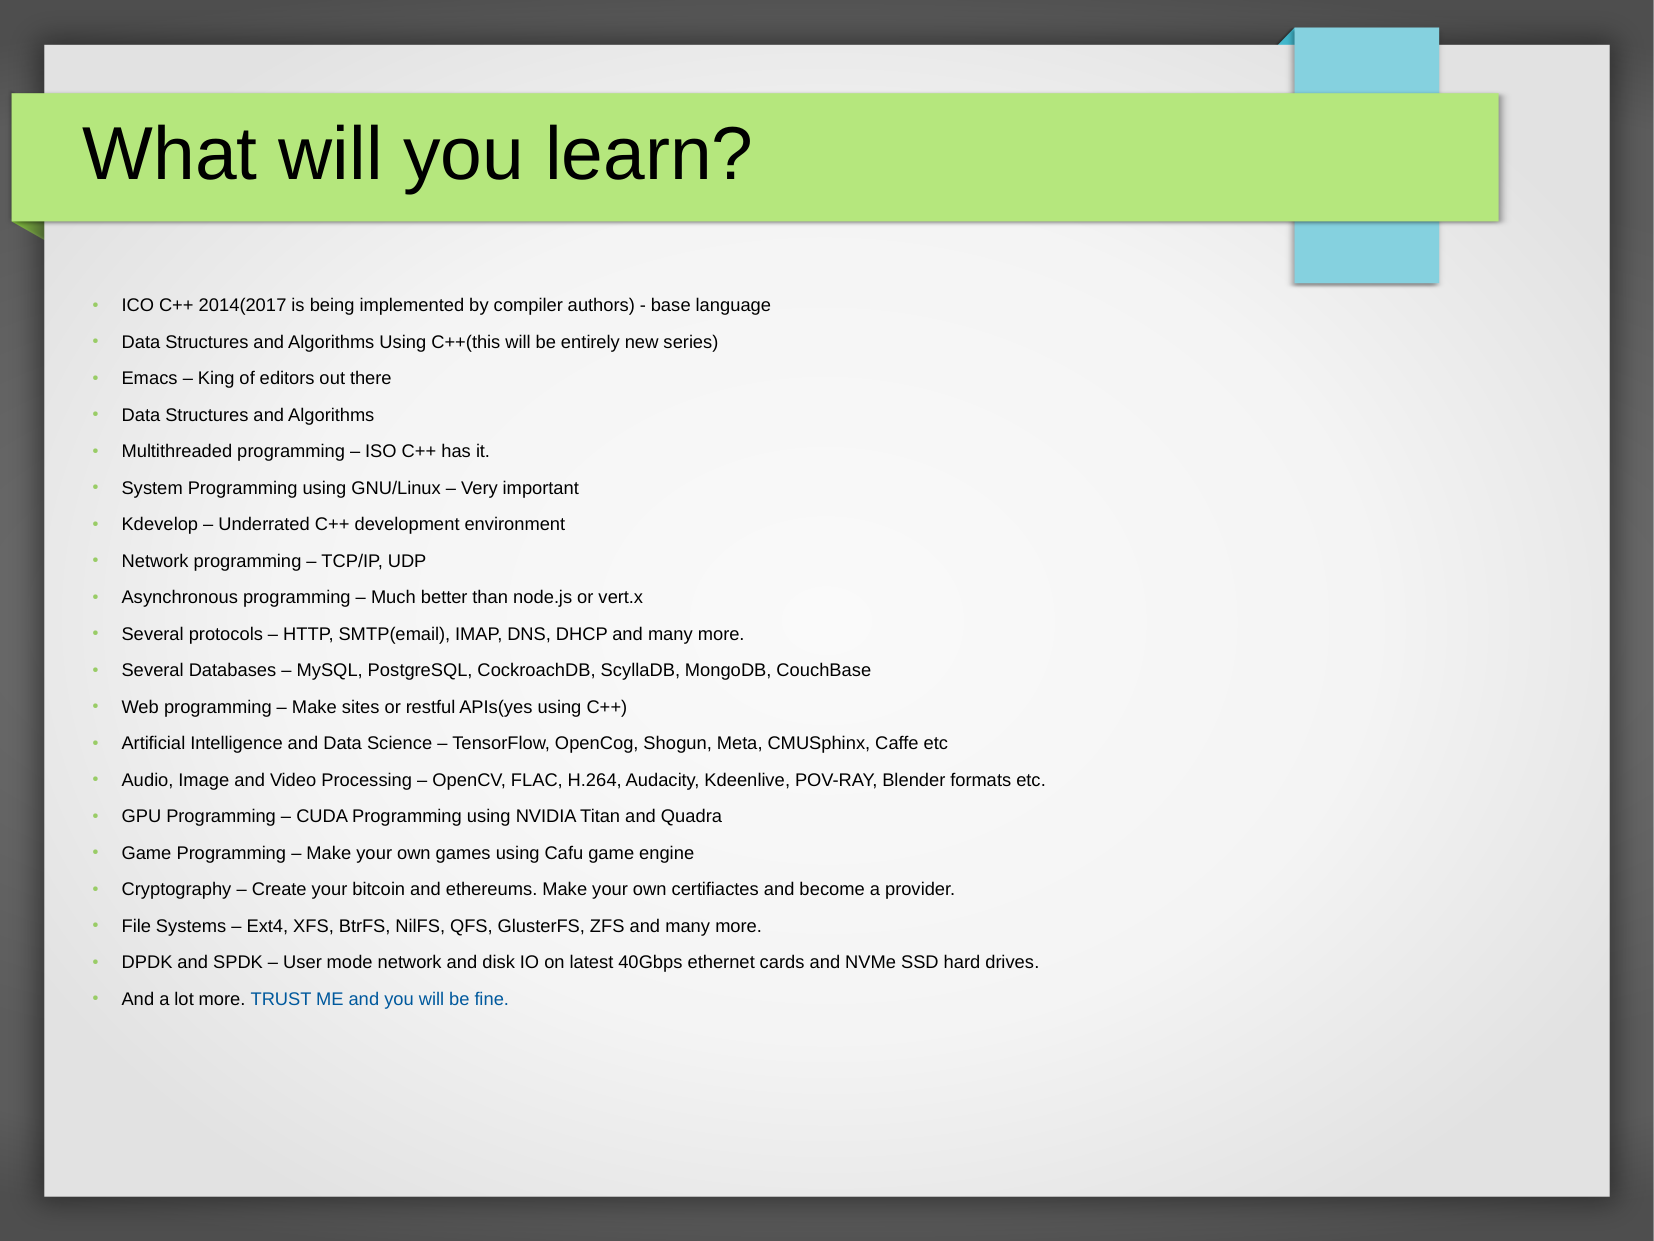

# What will you learn?
ICO C++ 2014(2017 is being implemented by compiler authors) - base language
Data Structures and Algorithms Using C++(this will be entirely new series)
Emacs – King of editors out there
Data Structures and Algorithms
Multithreaded programming – ISO C++ has it.
System Programming using GNU/Linux – Very important
Kdevelop – Underrated C++ development environment
Network programming – TCP/IP, UDP
Asynchronous programming – Much better than node.js or vert.x
Several protocols – HTTP, SMTP(email), IMAP, DNS, DHCP and many more.
Several Databases – MySQL, PostgreSQL, CockroachDB, ScyllaDB, MongoDB, CouchBase
Web programming – Make sites or restful APIs(yes using C++)
Artificial Intelligence and Data Science – TensorFlow, OpenCog, Shogun, Meta, CMUSphinx, Caffe etc
Audio, Image and Video Processing – OpenCV, FLAC, H.264, Audacity, Kdeenlive, POV-RAY, Blender formats etc.
GPU Programming – CUDA Programming using NVIDIA Titan and Quadra
Game Programming – Make your own games using Cafu game engine
Cryptography – Create your bitcoin and ethereums. Make your own certifiactes and become a provider.
File Systems – Ext4, XFS, BtrFS, NilFS, QFS, GlusterFS, ZFS and many more.
DPDK and SPDK – User mode network and disk IO on latest 40Gbps ethernet cards and NVMe SSD hard drives.
And a lot more. TRUST ME and you will be fine.